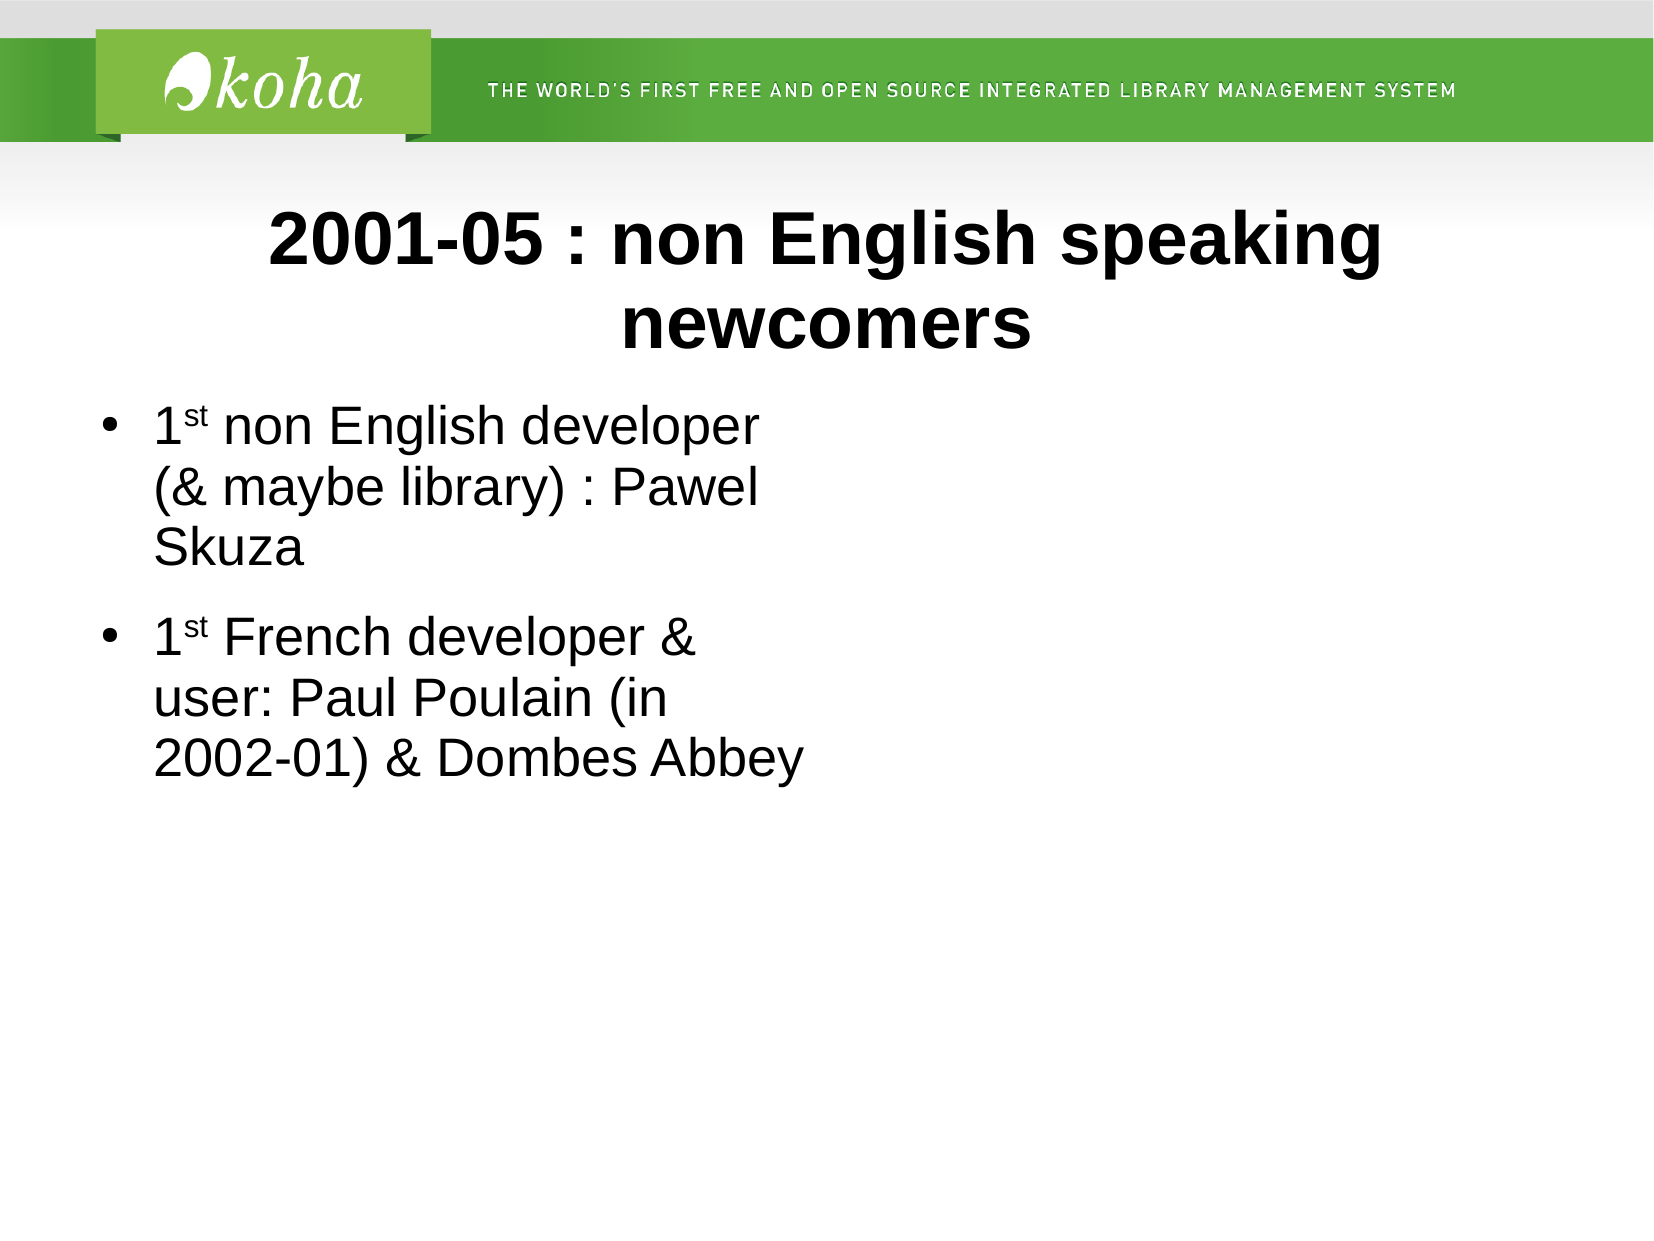

# 2001-05 : non English speaking newcomers
1st non English developer (& maybe library) : Pawel Skuza
1st French developer & user: Paul Poulain (in 2002-01) & Dombes Abbey